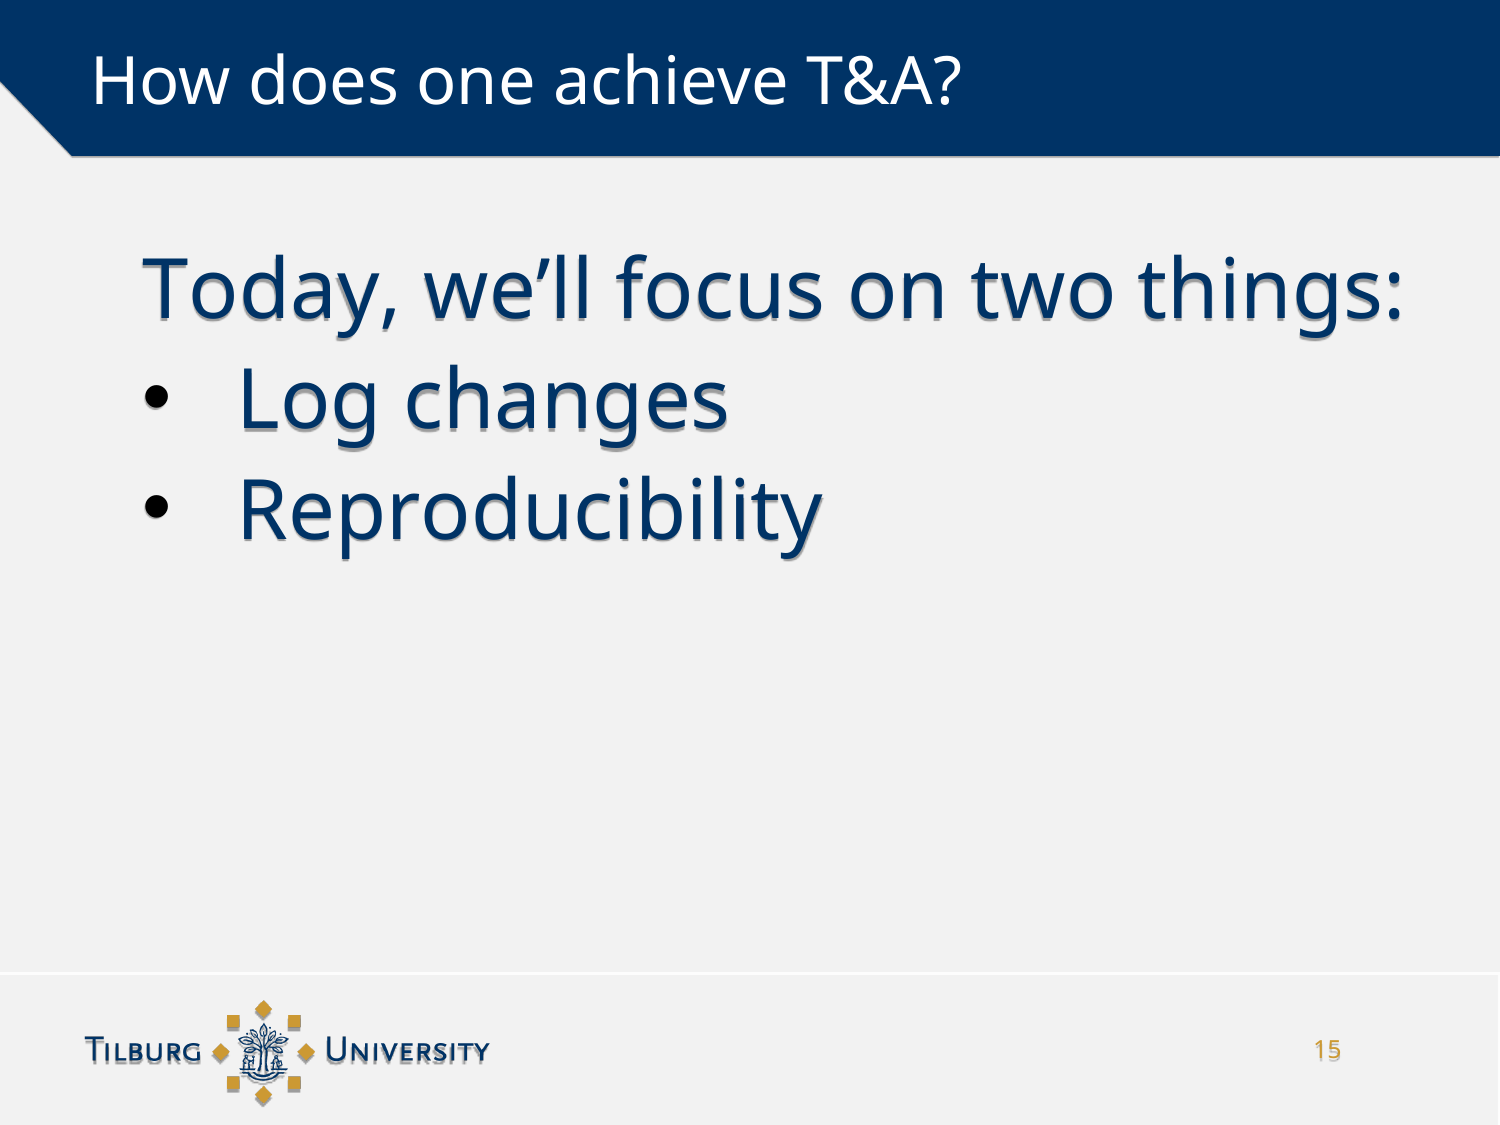

# How does one achieve T&A?
Today, we’ll focus on two things:
Log changes
Reproducibility